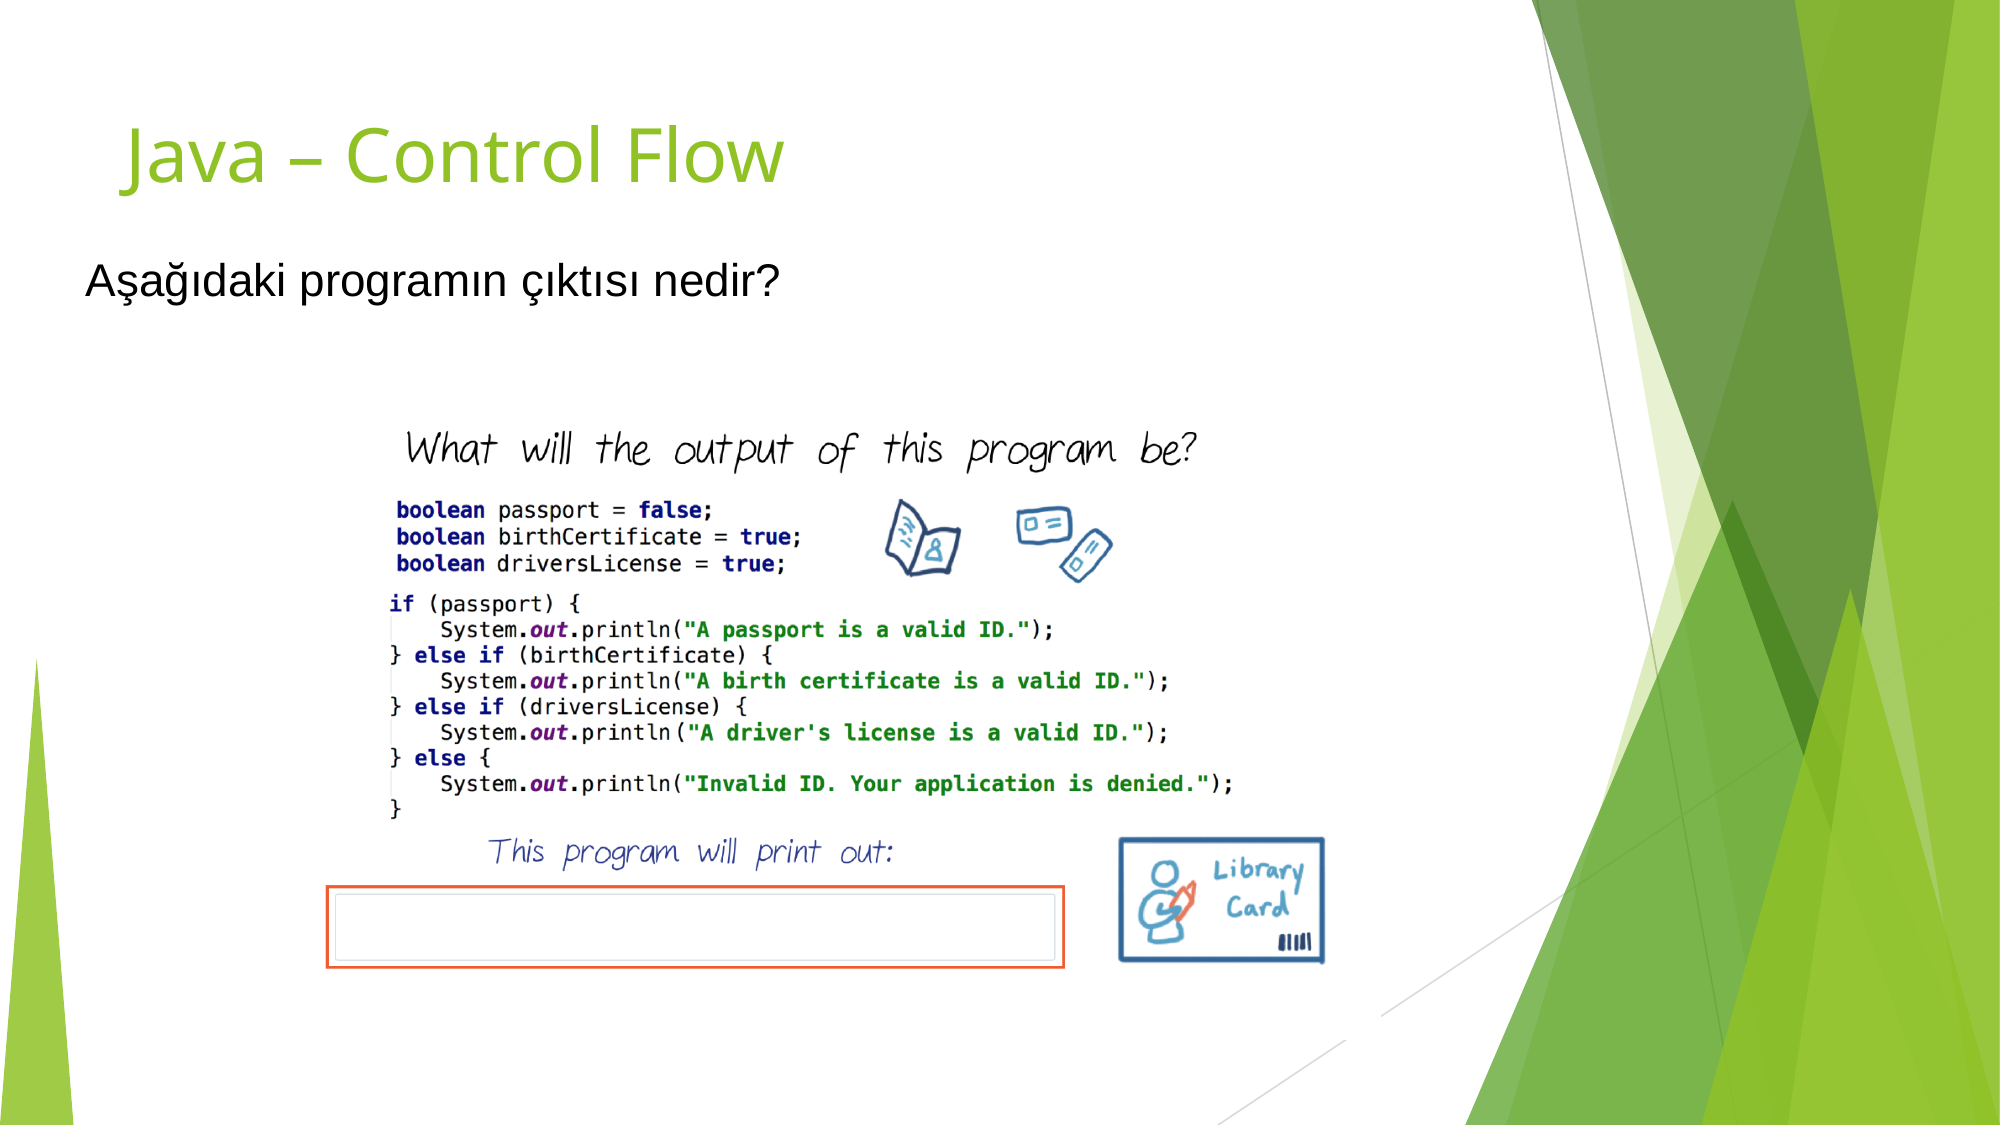

# Java – Control Flow
Aşağıdaki programın çıktısı nedir?